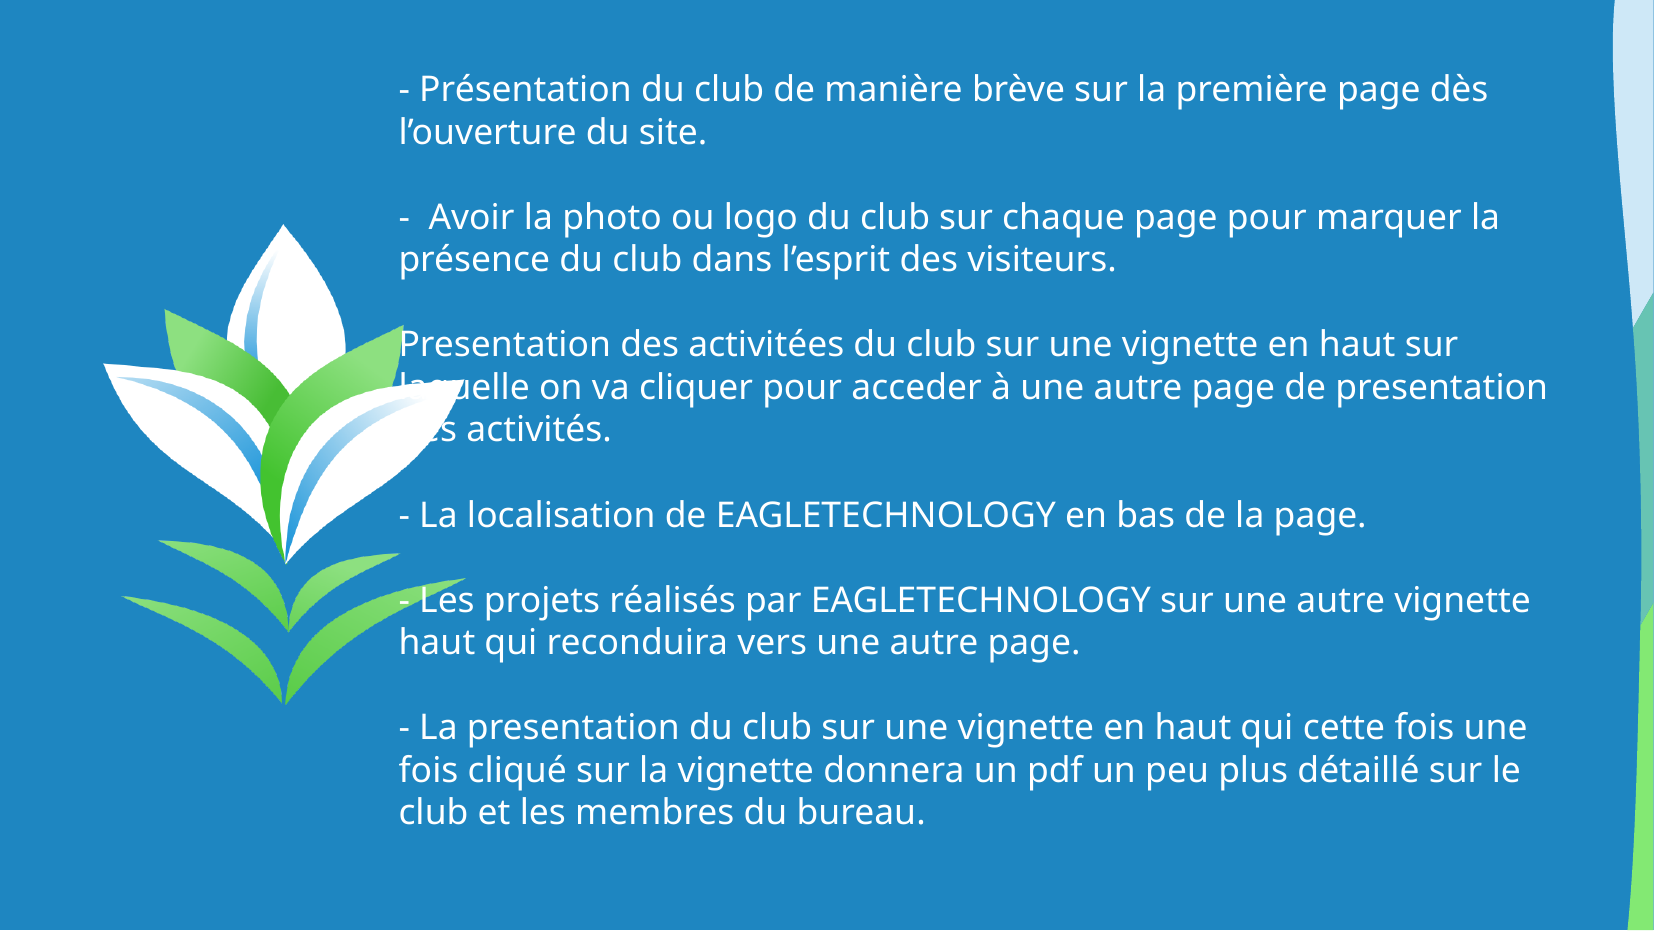

- Présentation du club de manière brève sur la première page dès l’ouverture du site.
- Avoir la photo ou logo du club sur chaque page pour marquer la présence du club dans l’esprit des visiteurs.
Presentation des activitées du club sur une vignette en haut sur laquelle on va cliquer pour acceder à une autre page de presentation des activités.
- La localisation de EAGLETECHNOLOGY en bas de la page.
- Les projets réalisés par EAGLETECHNOLOGY sur une autre vignette haut qui reconduira vers une autre page.
- La presentation du club sur une vignette en haut qui cette fois une fois cliqué sur la vignette donnera un pdf un peu plus détaillé sur le club et les membres du bureau.